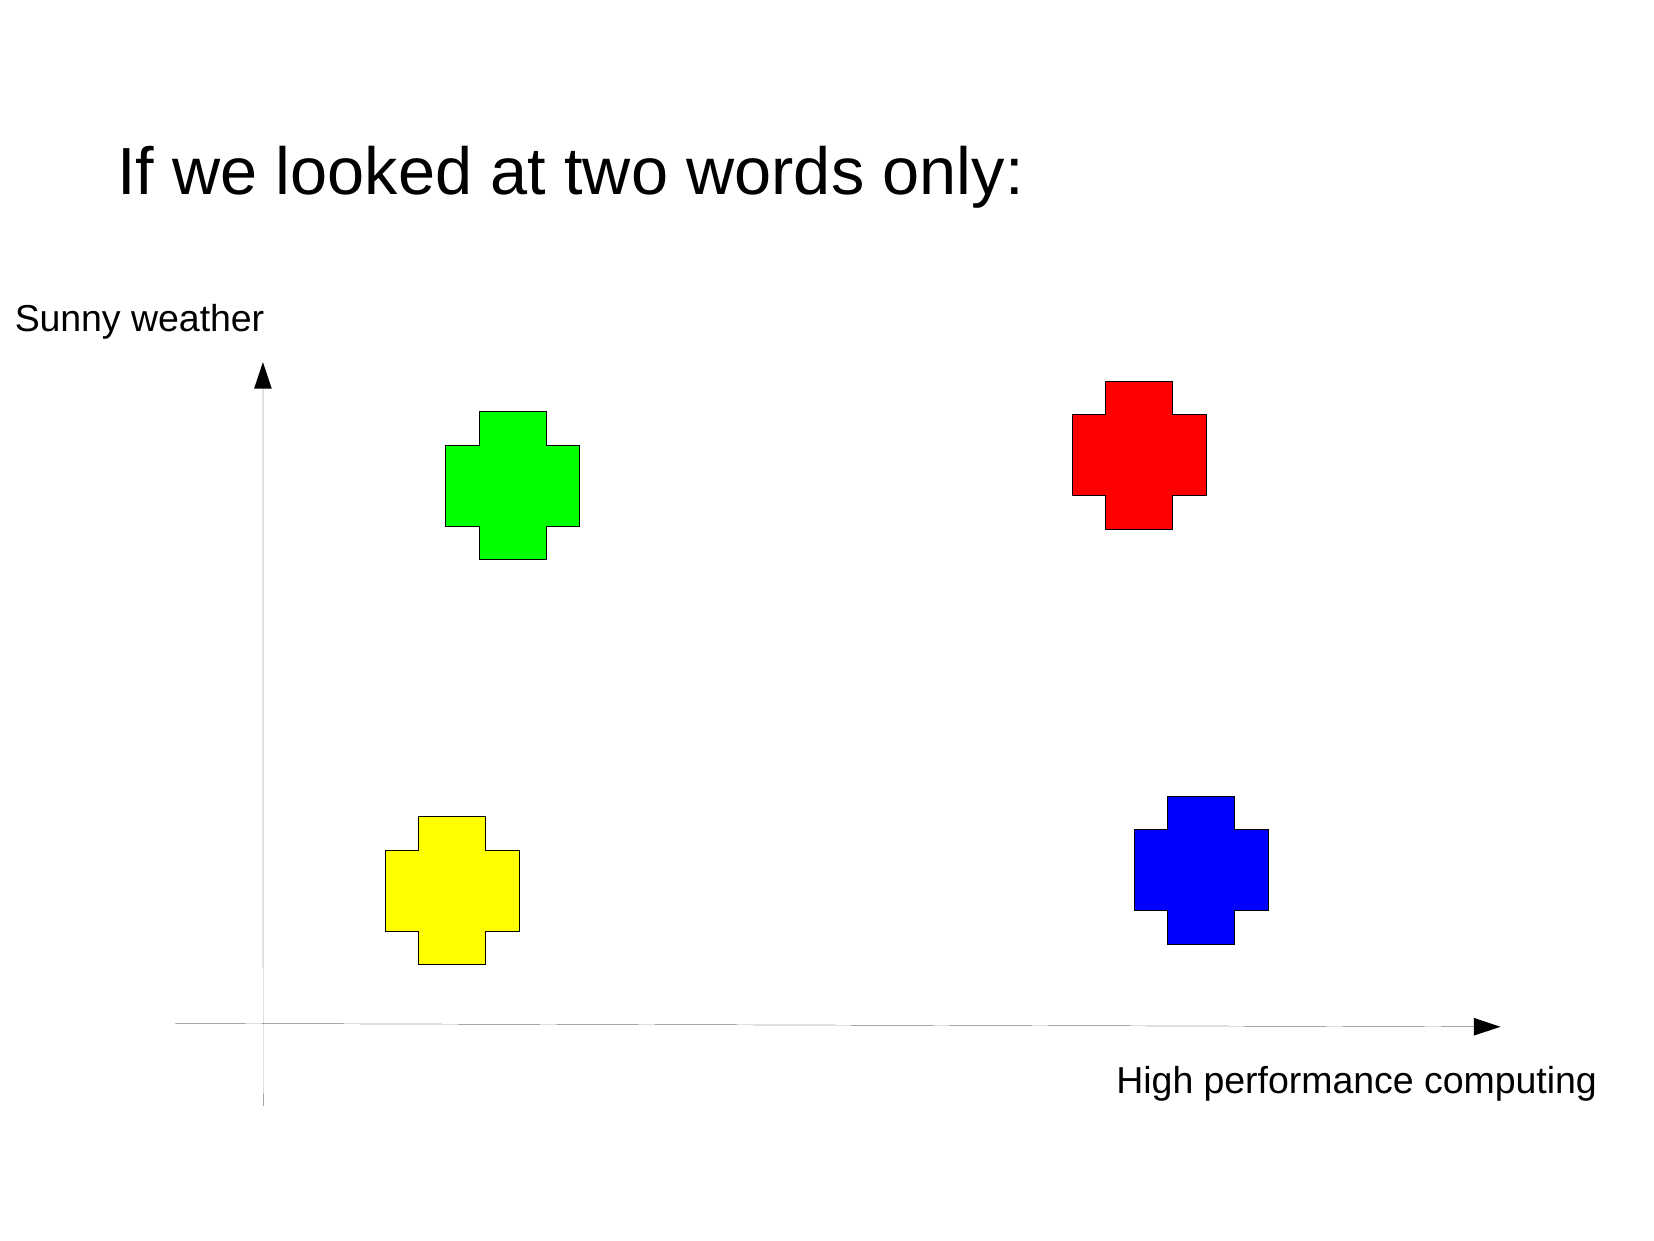

If we looked at two words only:
Sunny weather
High performance computing